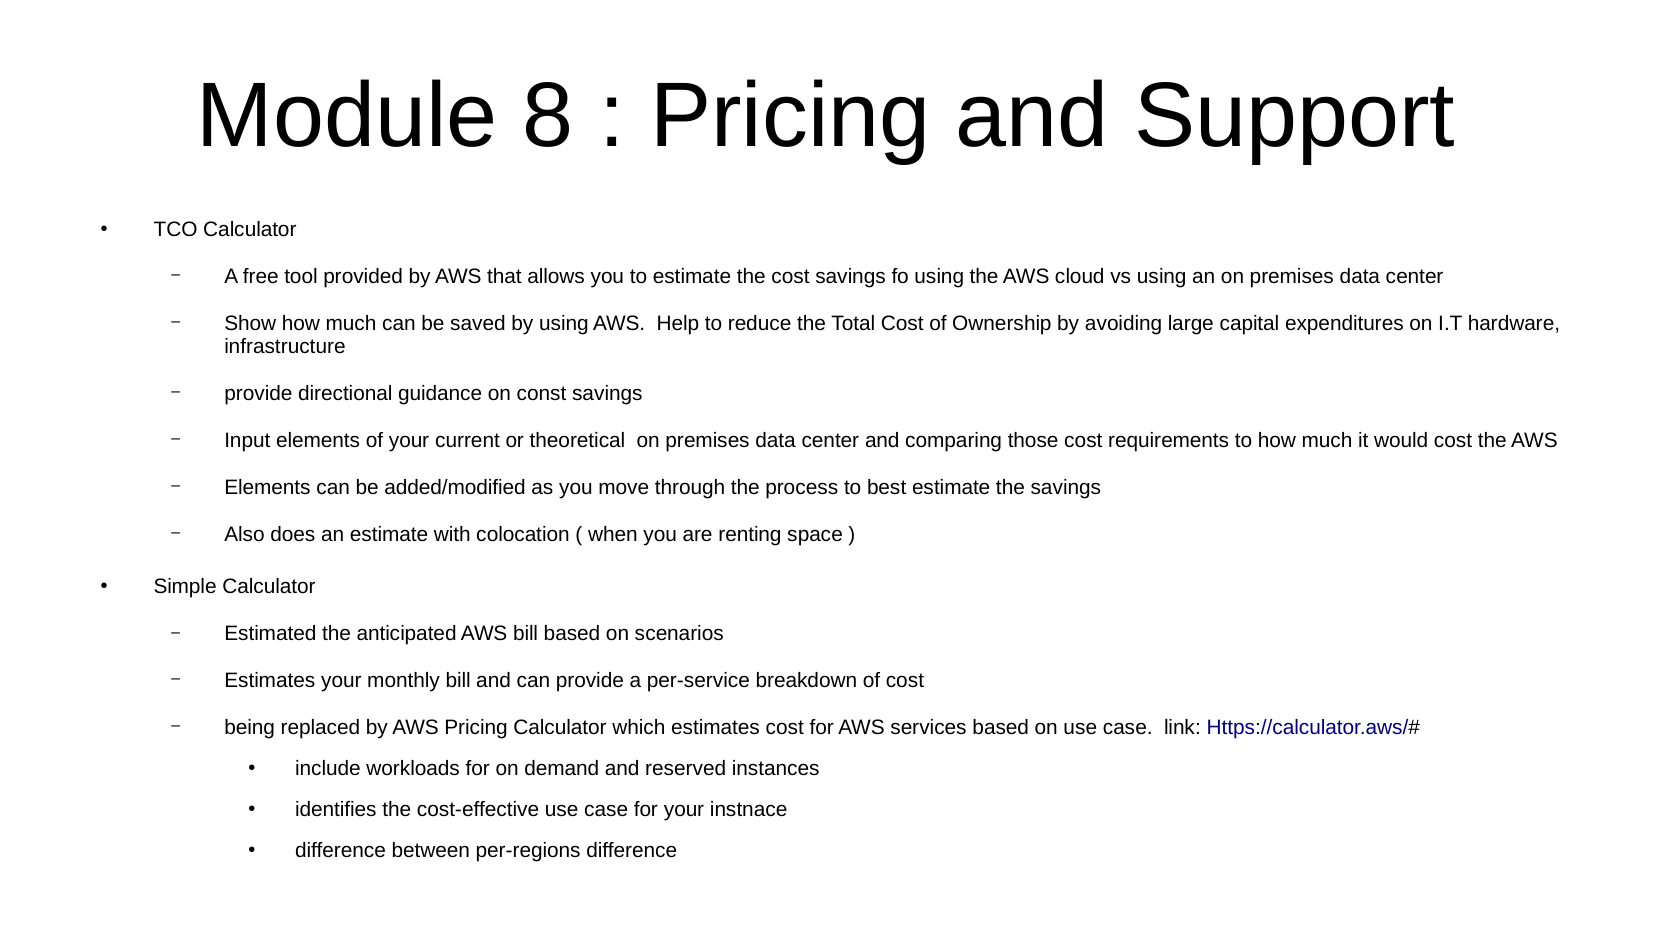

# Module 8 : Pricing and Support
TCO Calculator
A free tool provided by AWS that allows you to estimate the cost savings fo using the AWS cloud vs using an on premises data center
Show how much can be saved by using AWS. Help to reduce the Total Cost of Ownership by avoiding large capital expenditures on I.T hardware, infrastructure
provide directional guidance on const savings
Input elements of your current or theoretical on premises data center and comparing those cost requirements to how much it would cost the AWS
Elements can be added/modified as you move through the process to best estimate the savings
Also does an estimate with colocation ( when you are renting space )
Simple Calculator
Estimated the anticipated AWS bill based on scenarios
Estimates your monthly bill and can provide a per-service breakdown of cost
being replaced by AWS Pricing Calculator which estimates cost for AWS services based on use case. link: Https://calculator.aws/#
include workloads for on demand and reserved instances
identifies the cost-effective use case for your instnace
difference between per-regions difference